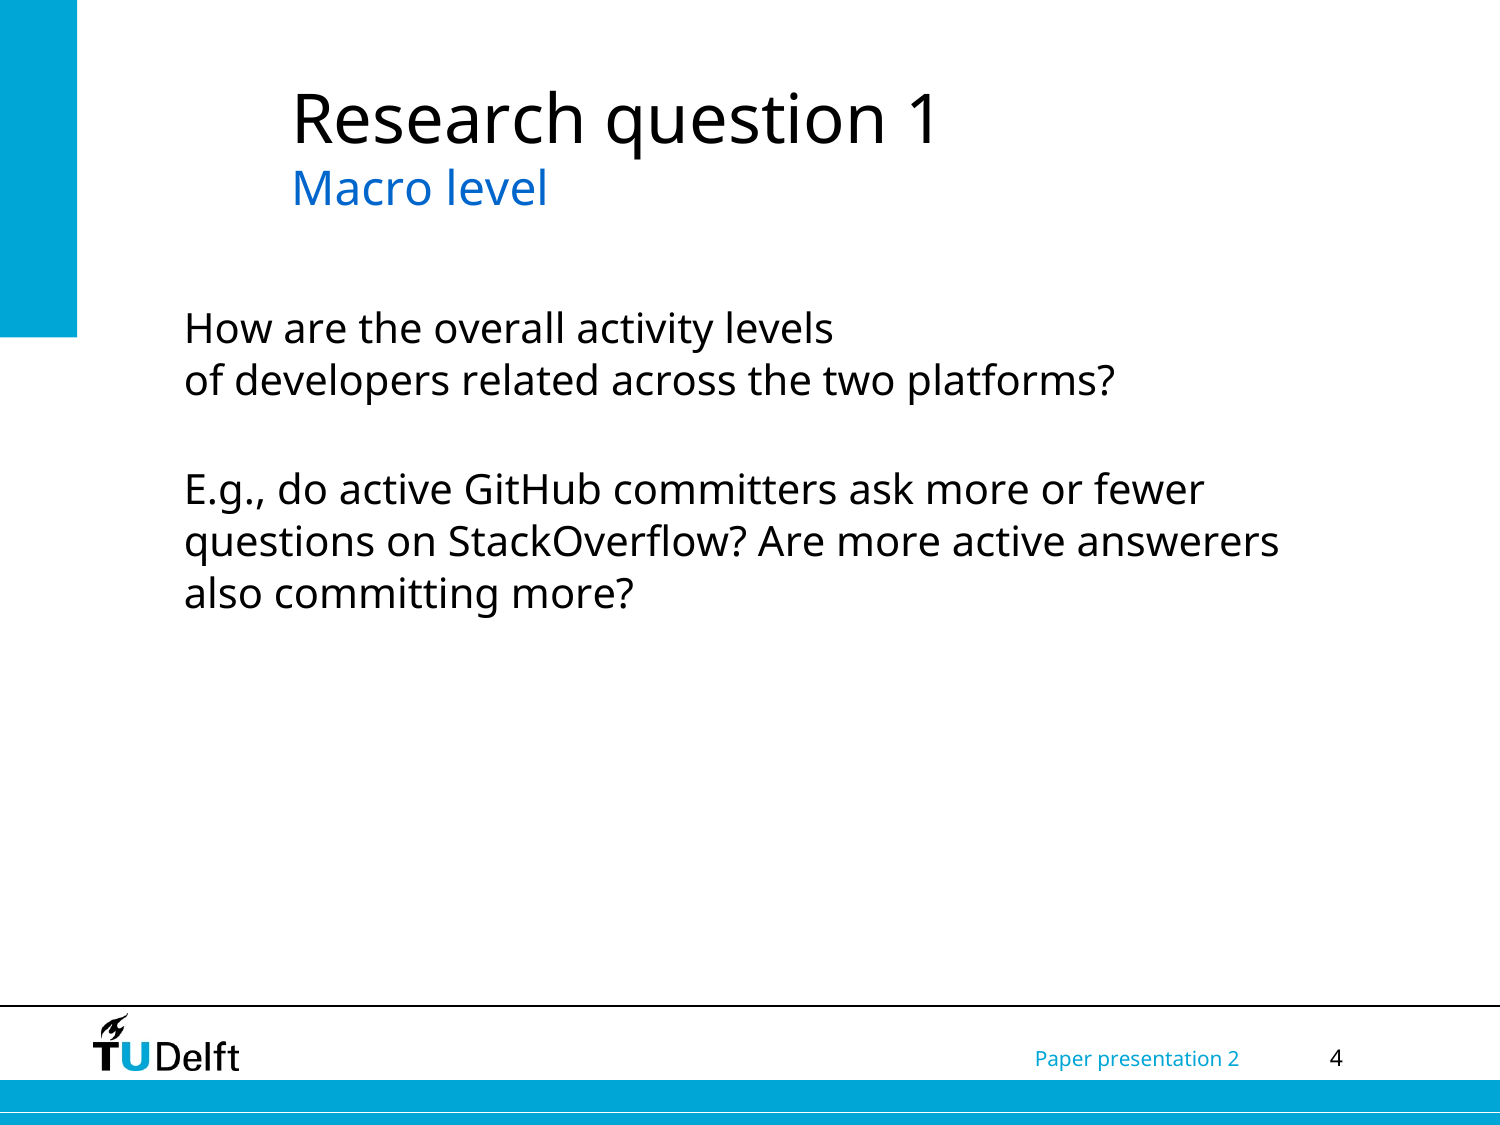

# Research question 1 Macro level
How are the overall activity levels
of developers related across the two platforms?
E.g., do active GitHub committers ask more or fewer questions on StackOverflow? Are more active answerers also committing more?